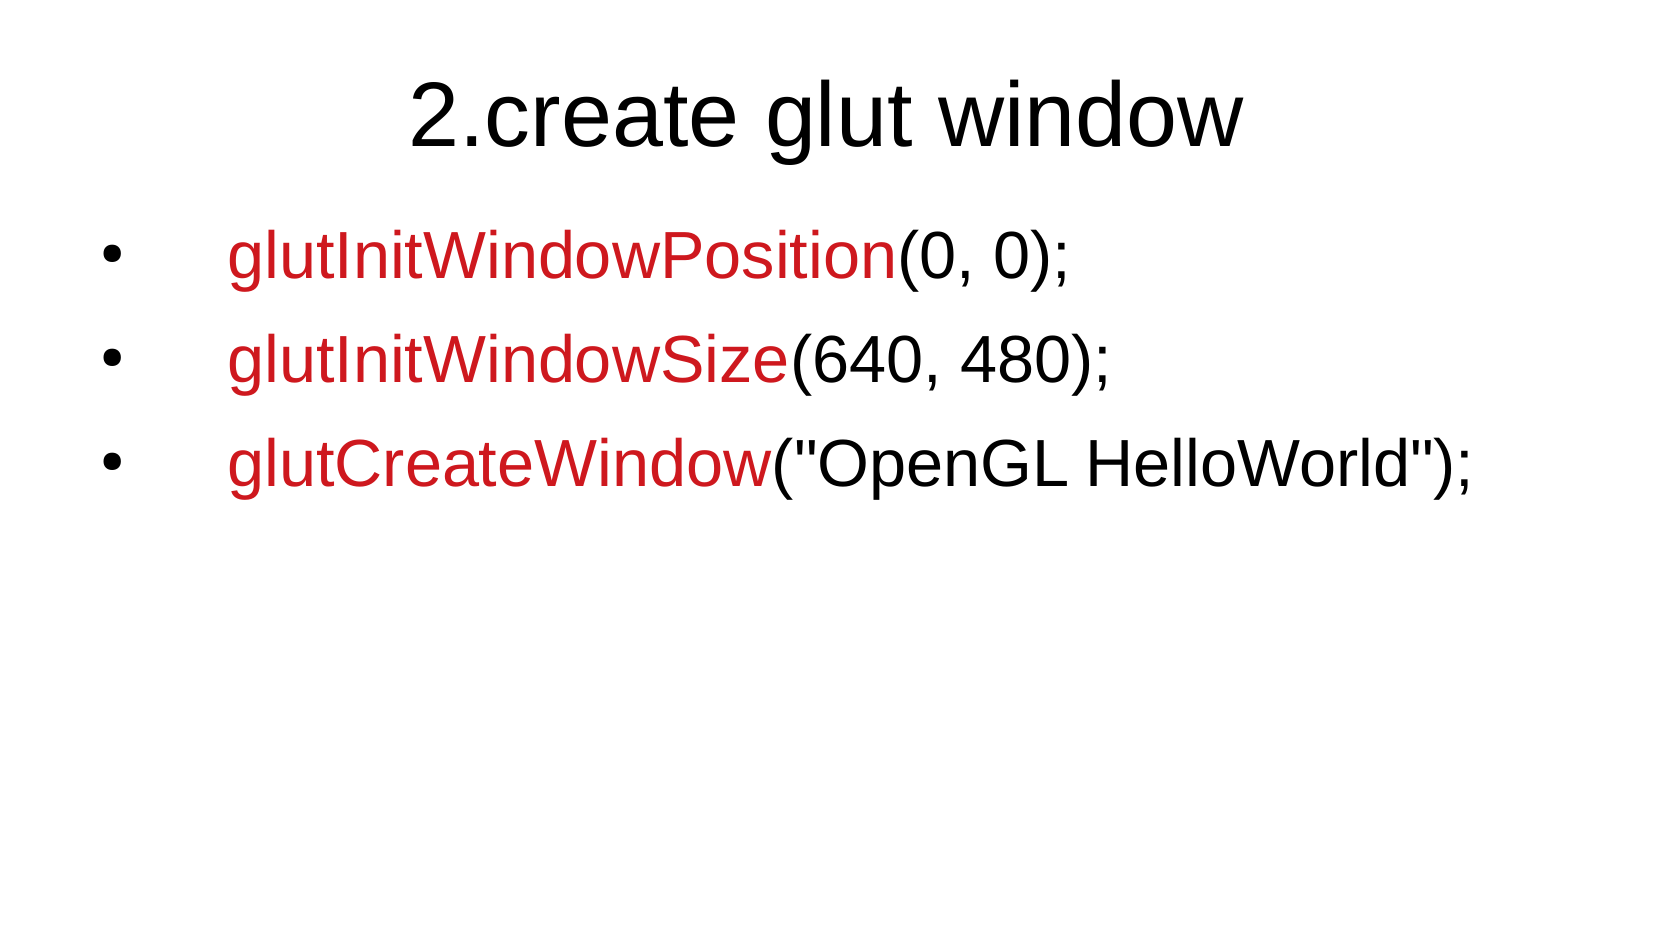

# 2.create glut window
 glutInitWindowPosition(0, 0);
 glutInitWindowSize(640, 480);
 glutCreateWindow("OpenGL HelloWorld");